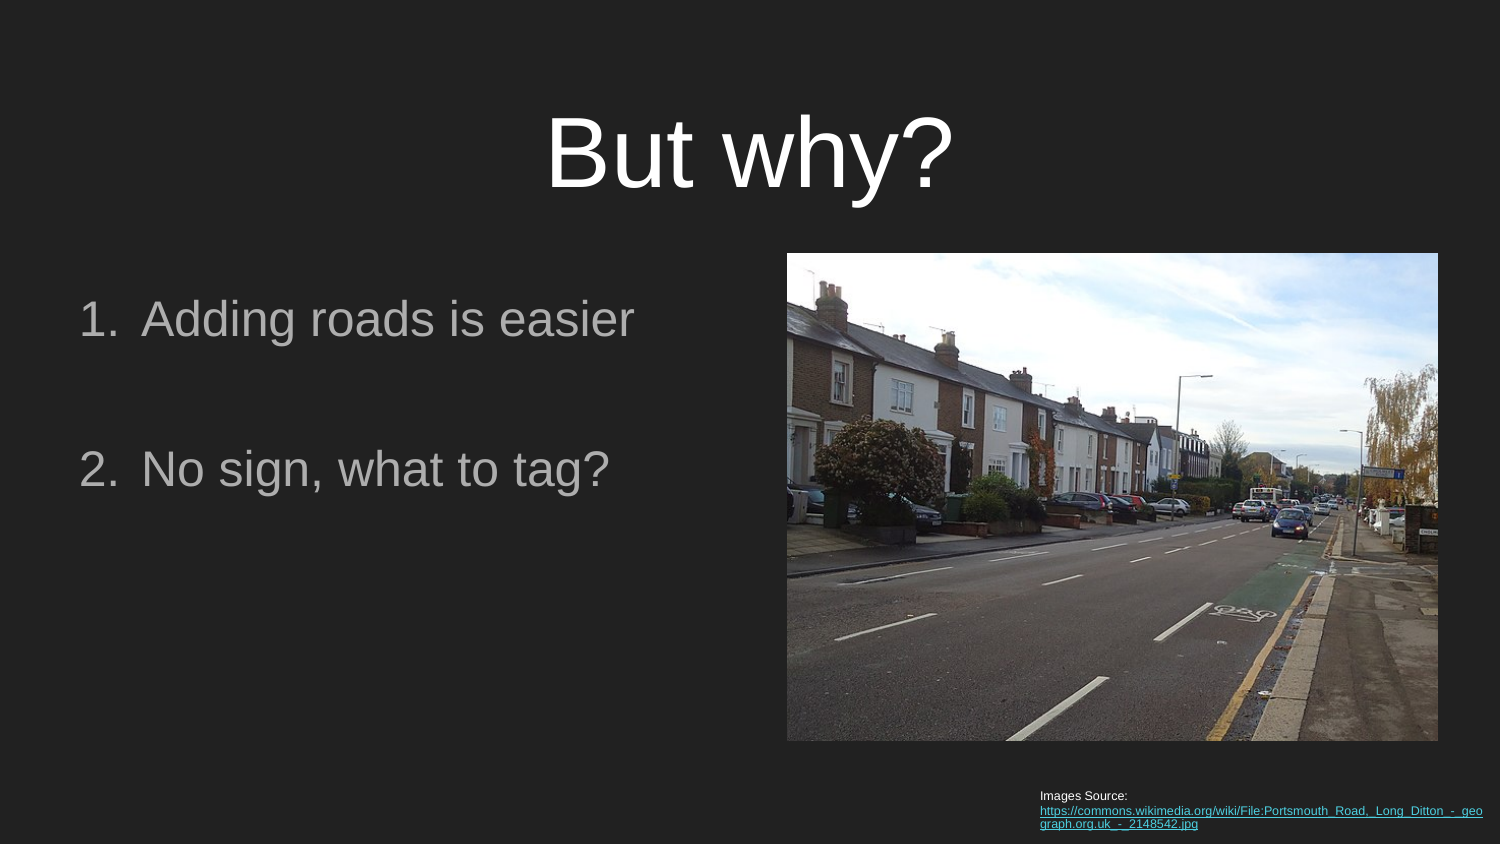

# But why?
Adding roads is easier
No sign, what to tag?
Images Source:
https://commons.wikimedia.org/wiki/File:Portsmouth_Road,_Long_Ditton_-_geograph.org.uk_-_2148542.jpg